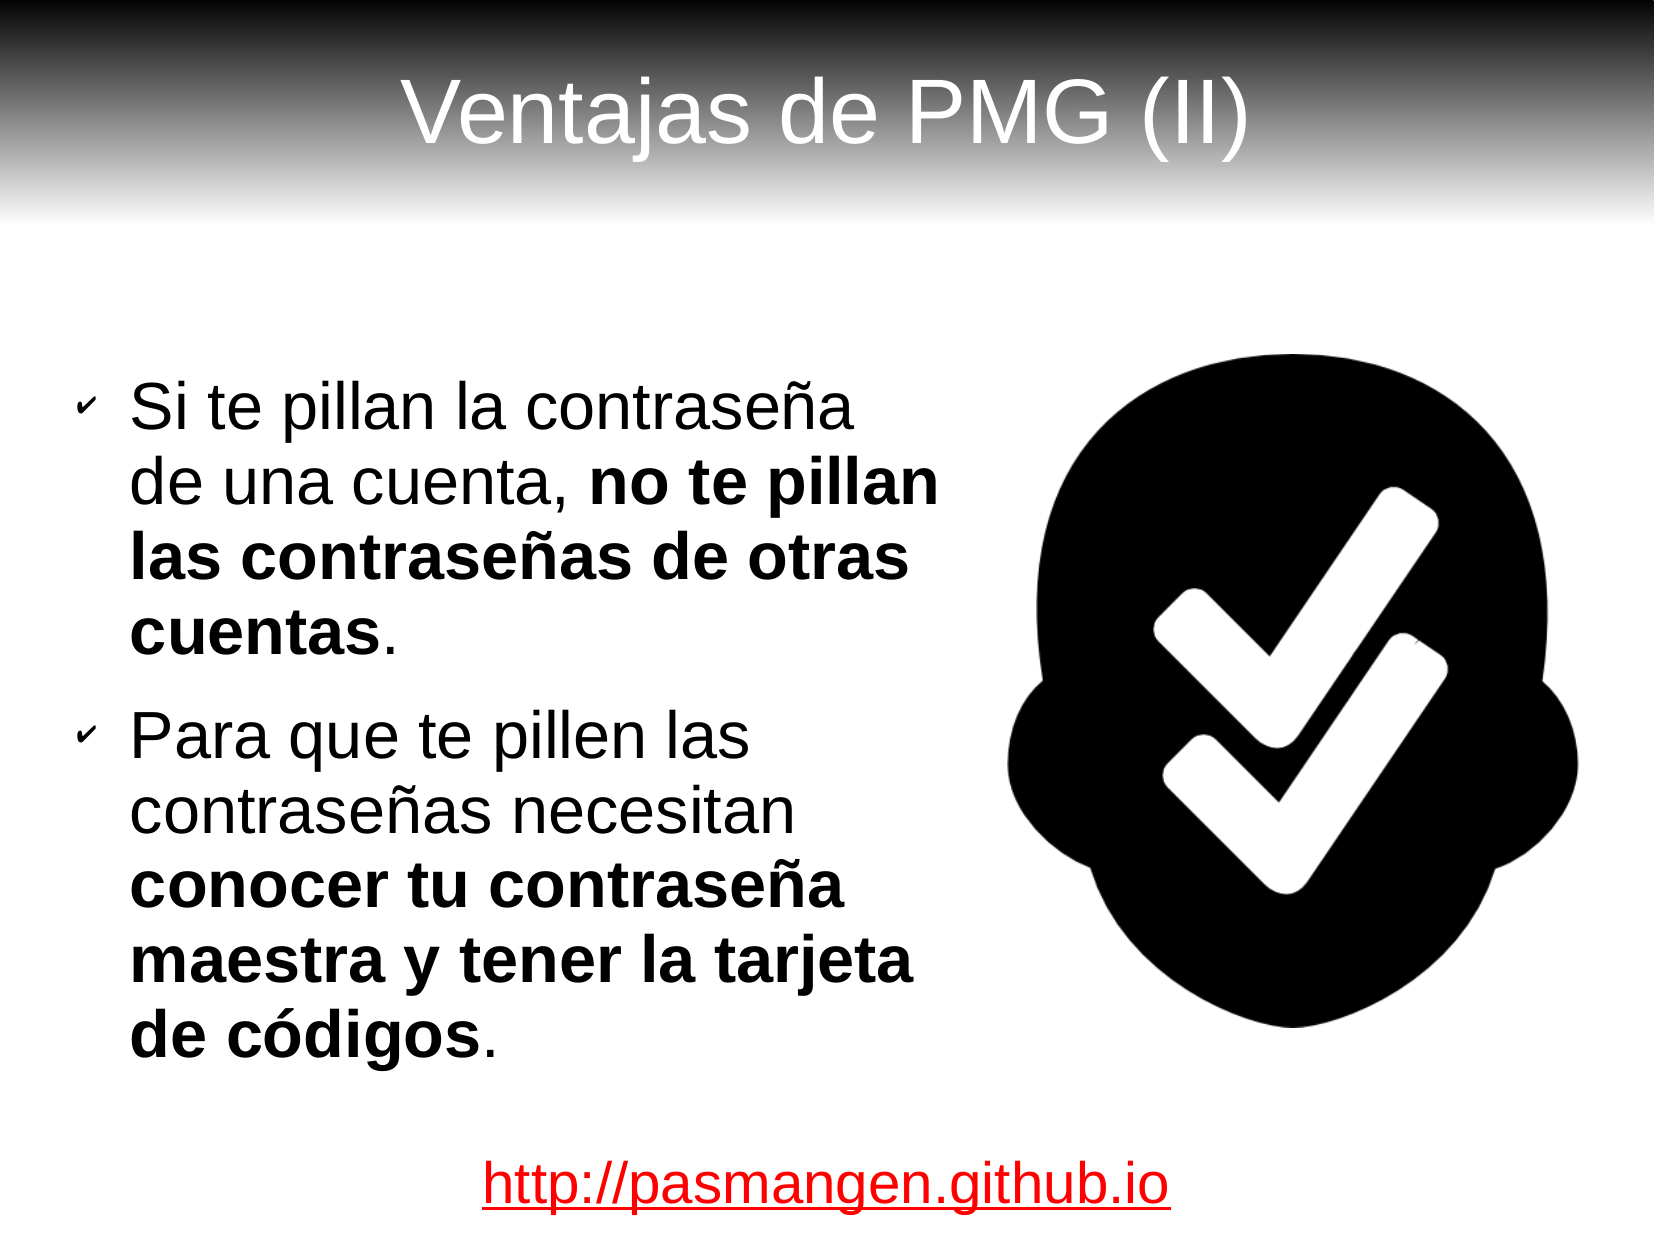

# Ventajas de PMG (II)
Si te pillan la contraseña de una cuenta, no te pillan las contraseñas de otras cuentas.
Para que te pillen las contraseñas necesitan conocer tu contraseña maestra y tener la tarjeta de códigos.
http://pasmangen.github.io